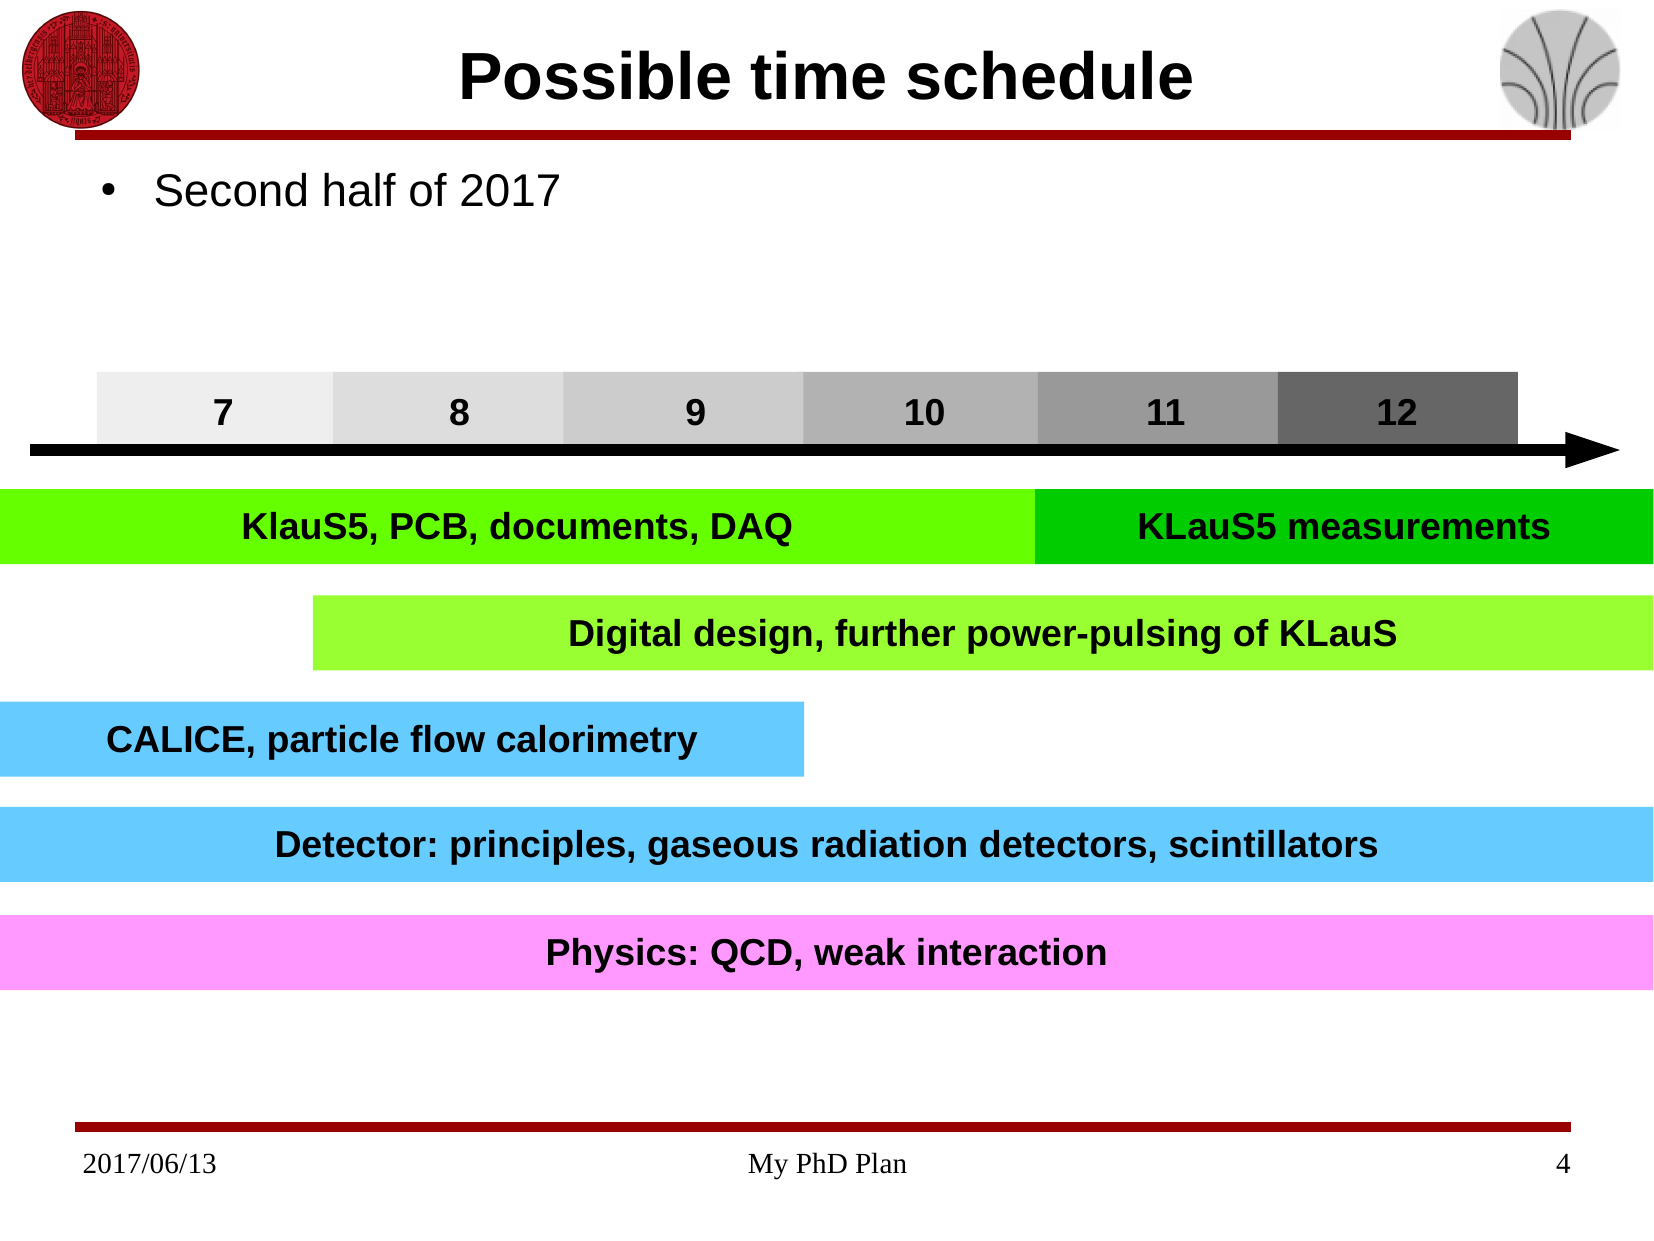

# Possible time schedule
Second half of 2017
7
8
9
10
11
12
KlauS5, PCB, documents, DAQ
KLauS5 measurements
Digital design, further power-pulsing of KLauS
CALICE, particle flow calorimetry
Detector: principles, gaseous radiation detectors, scintillators
Physics: QCD, weak interaction
2017/06/13
My PhD Plan
4